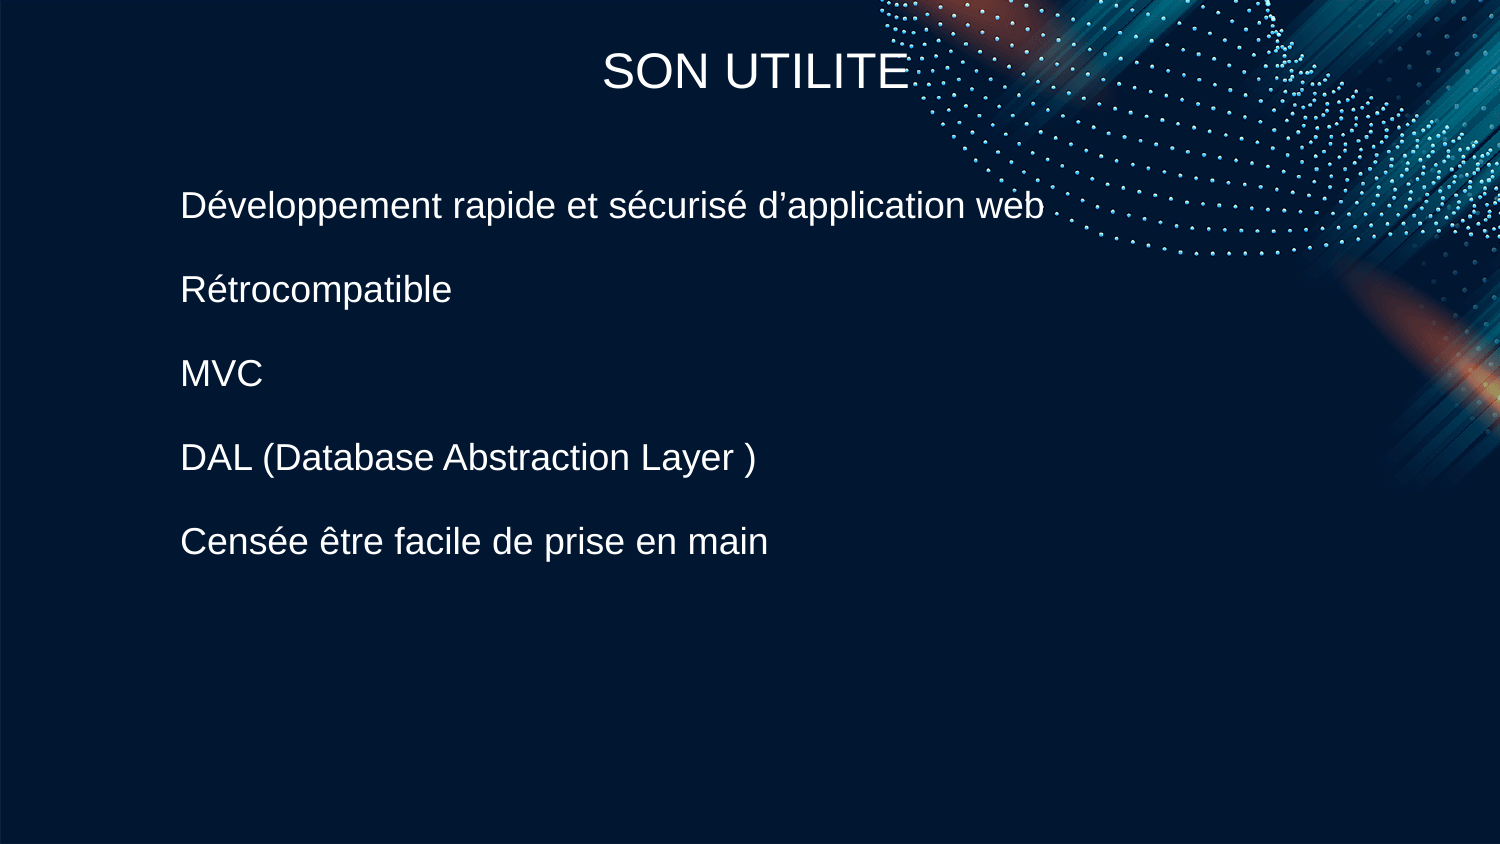

SON UTILITE
Développement rapide et sécurisé d’application web
Rétrocompatible
MVC
DAL (Database Abstraction Layer )
Censée être facile de prise en main